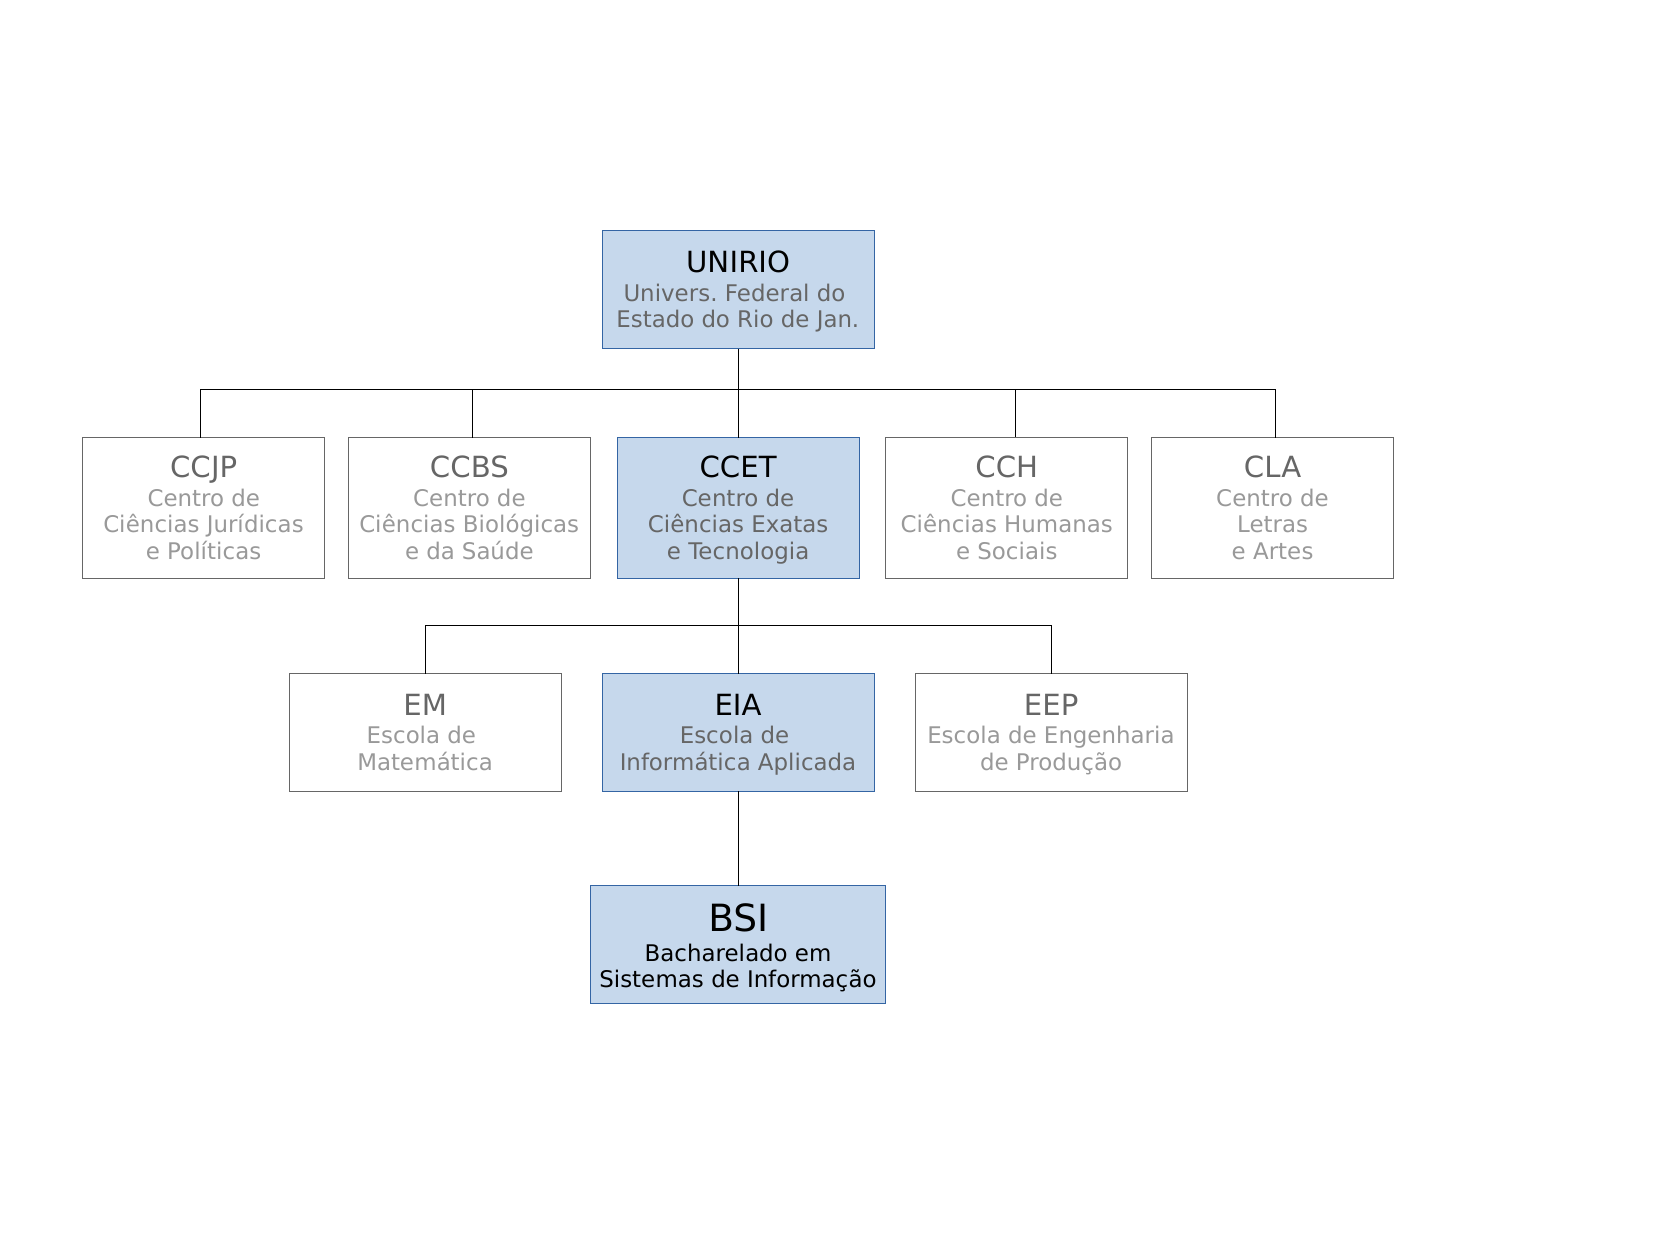

UNIRIO
Univers. Federal do
Estado do Rio de Jan.
CCJP
Centro de
Ciências Jurídicas
e Políticas
CCBS
Centro de
Ciências Biológicas
e da Saúde
CCET
Centro de
Ciências Exatas
e Tecnologia
CCH
Centro de
Ciências Humanas
e Sociais
CLA
Centro de
Letras
e Artes
EM
Escola de
Matemática
EIA
Escola de
Informática Aplicada
EEP
Escola de Engenharia
de Produção
BSI
Bacharelado em
Sistemas de Informação